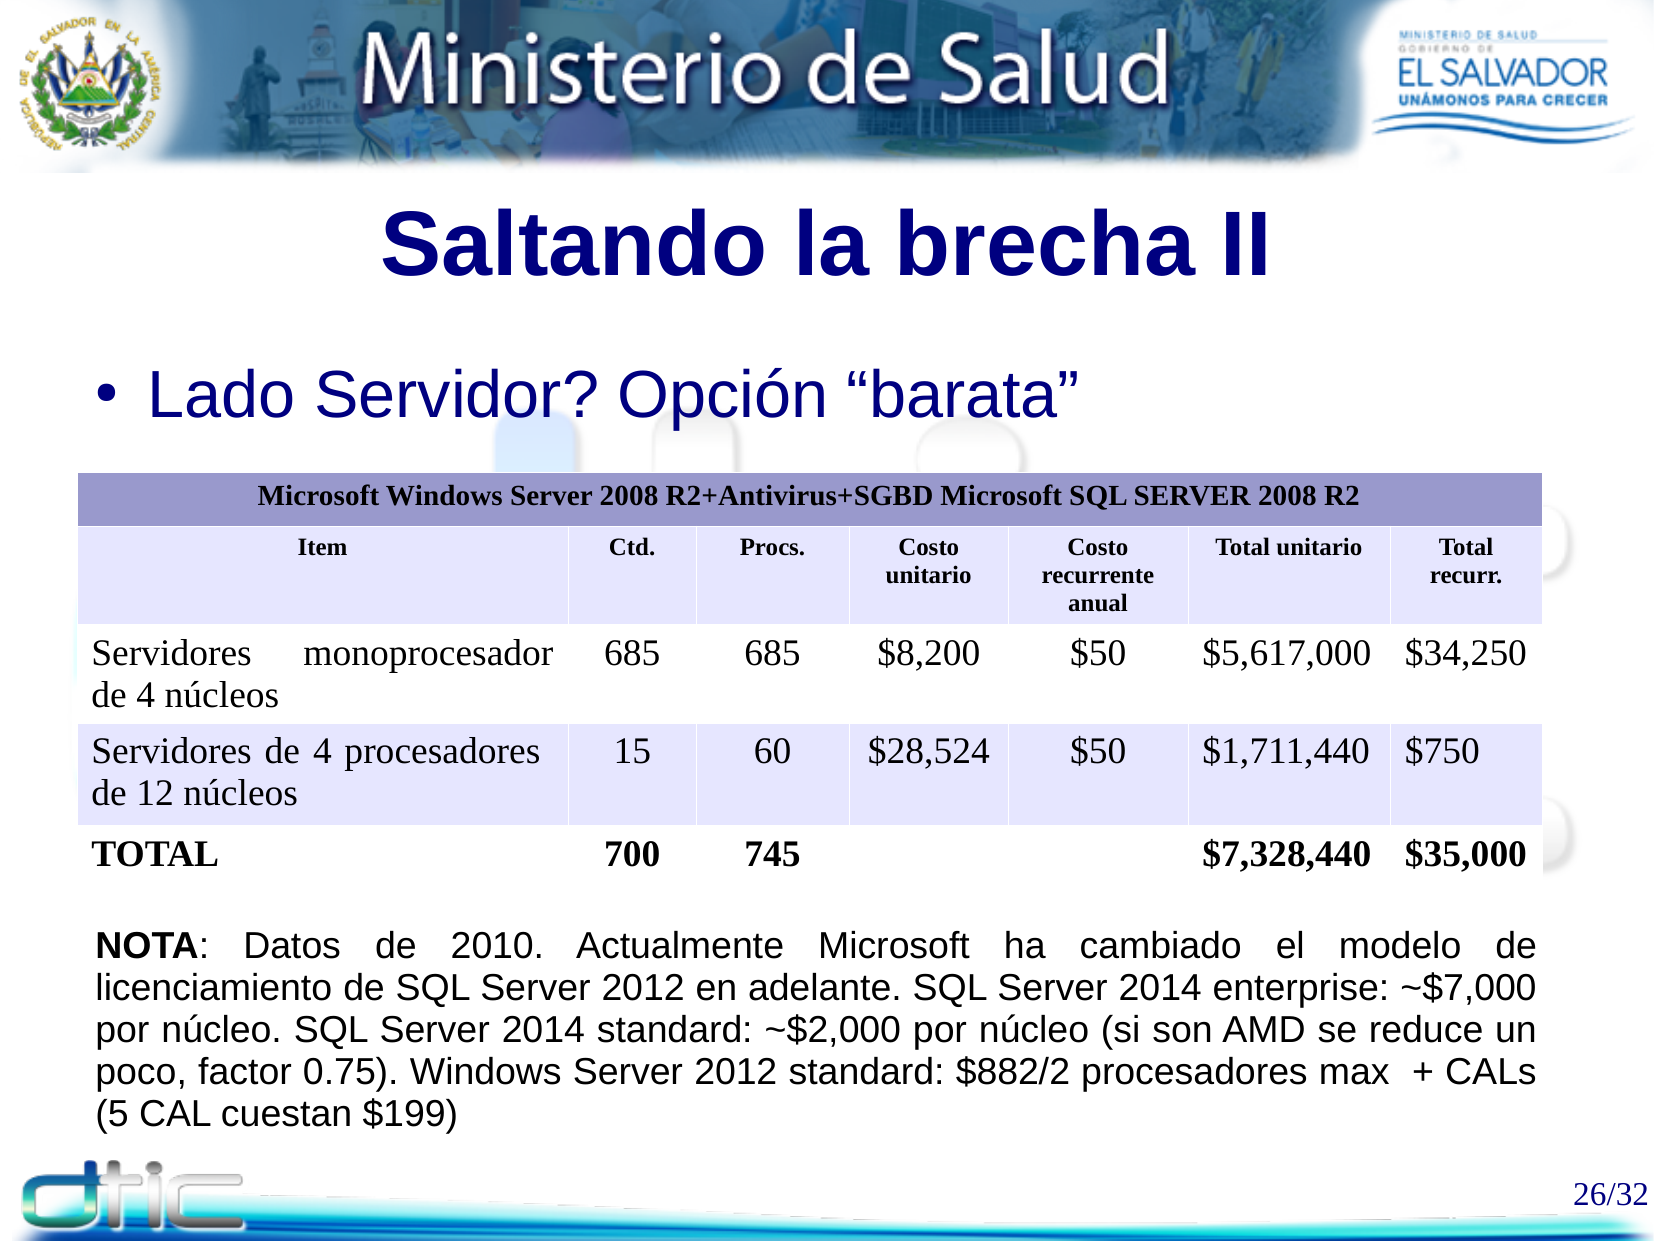

# Saltando la brecha II
Lado Servidor? Opción “barata”
| Microsoft Windows Server 2008 R2+Antivirus+SGBD Microsoft SQL SERVER 2008 R2 | | | | | | |
| --- | --- | --- | --- | --- | --- | --- |
| Item | Ctd. | Procs. | Costo unitario | Costo recurrente anual | Total unitario | Total recurr. |
| Servidores monoprocesador de 4 núcleos | 685 | 685 | $8,200 | $50 | $5,617,000 | $34,250 |
| Servidores de 4 procesadores de 12 núcleos | 15 | 60 | $28,524 | $50 | $1,711,440 | $750 |
| TOTAL | 700 | 745 | | | $7,328,440 | $35,000 |
NOTA: Datos de 2010. Actualmente Microsoft ha cambiado el modelo de licenciamiento de SQL Server 2012 en adelante. SQL Server 2014 enterprise: ~$7,000 por núcleo. SQL Server 2014 standard: ~$2,000 por núcleo (si son AMD se reduce un poco, factor 0.75). Windows Server 2012 standard: $882/2 procesadores max + CALs (5 CAL cuestan $199)